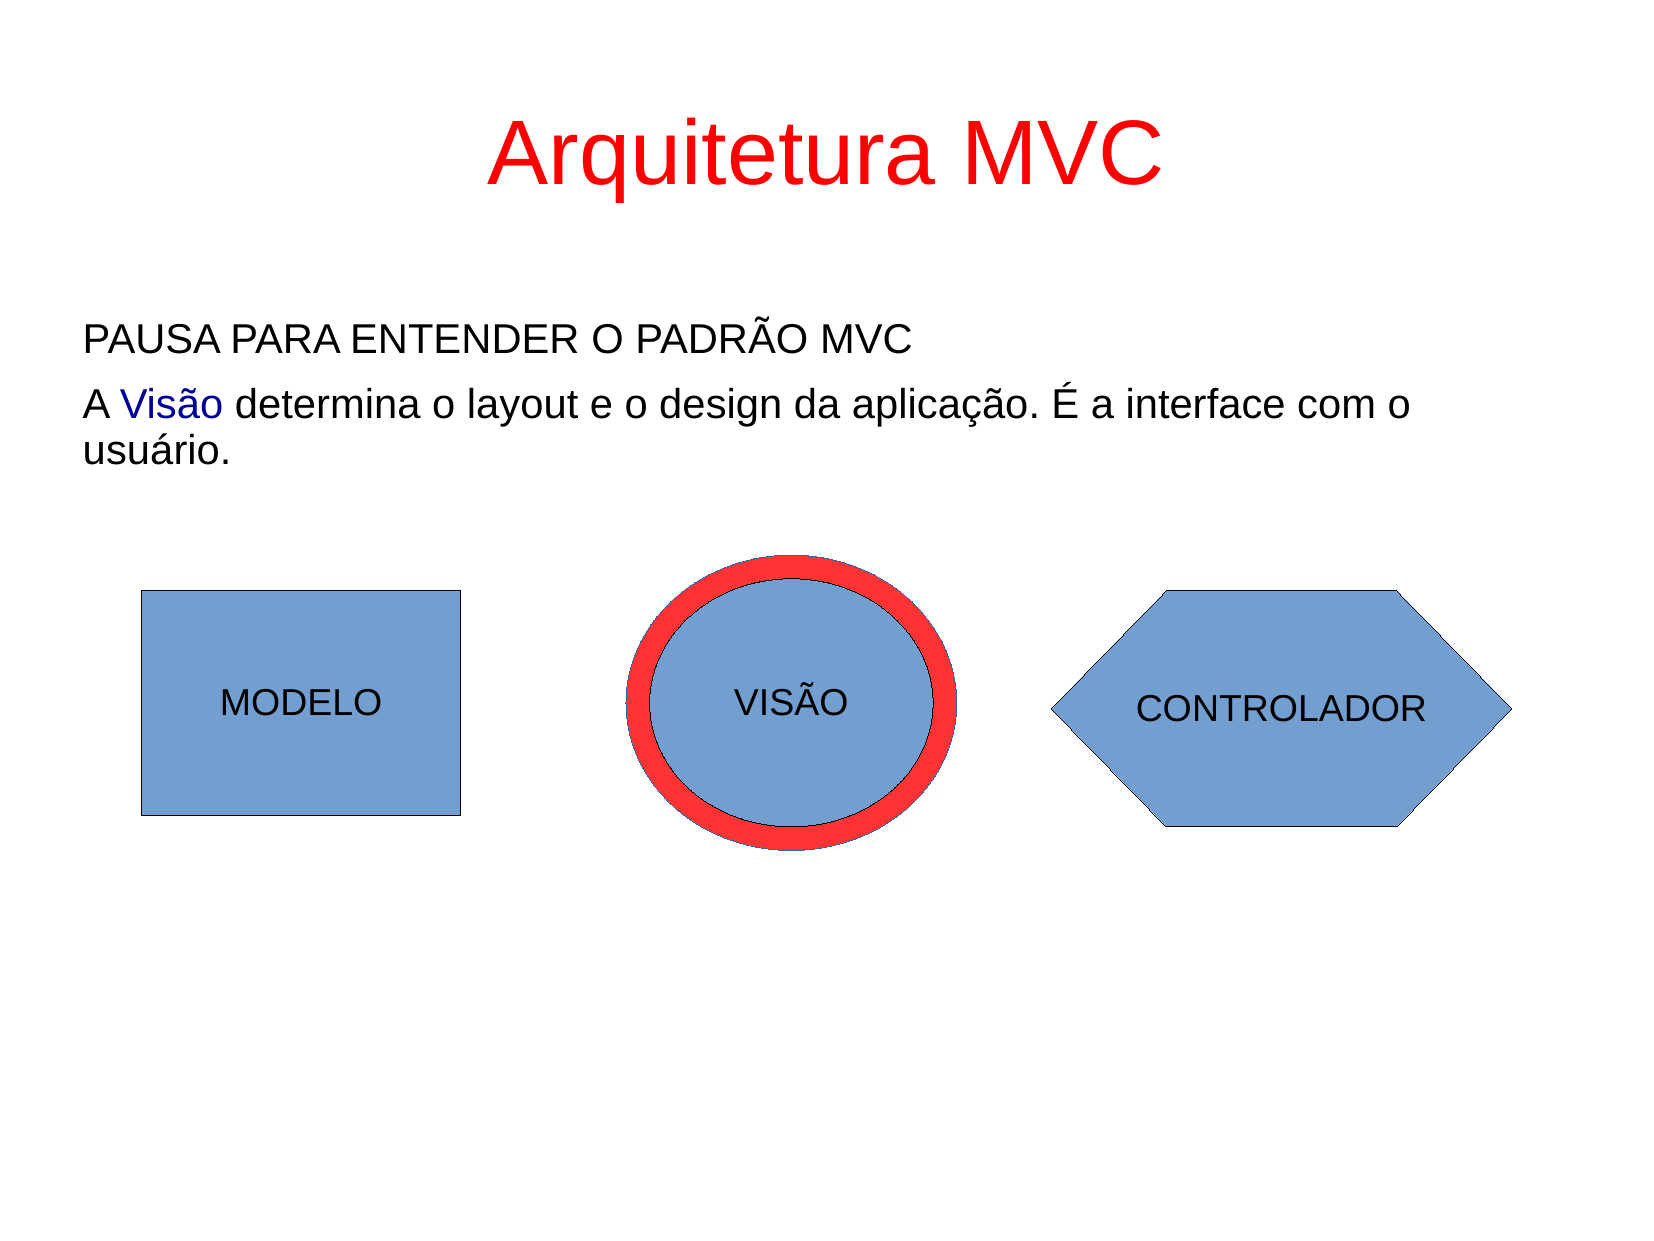

# Arquitetura MVC
PAUSA PARA ENTENDER O PADRÃO MVC
A Visão determina o layout e o design da aplicação. É a interface com o usuário.
VISÃO
MODELO
CONTROLADOR